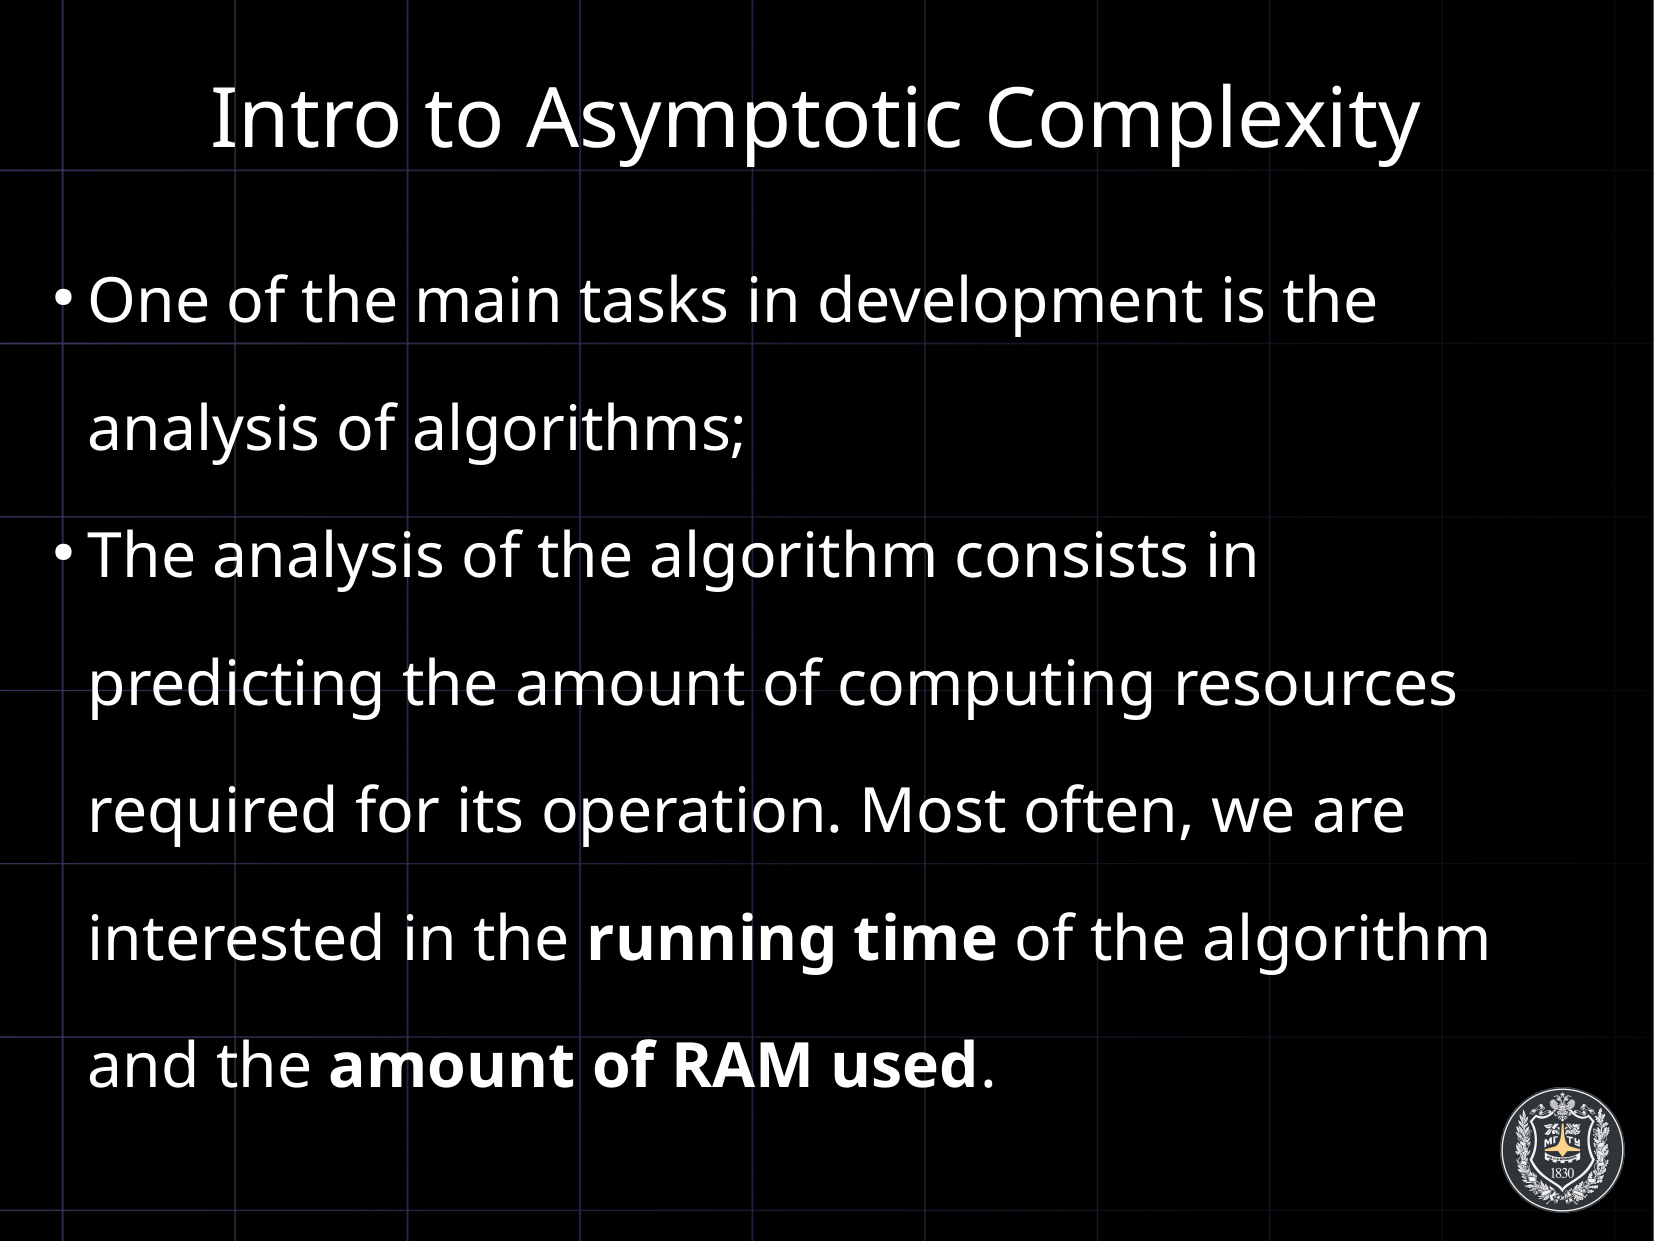

# Intro to Asymptotic Complexity
One of the main tasks in development is the analysis of algorithms;
The analysis of the algorithm consists in predicting the amount of computing resources required for its operation. Most often, we are interested in the running time of the algorithm and the amount of RAM used.